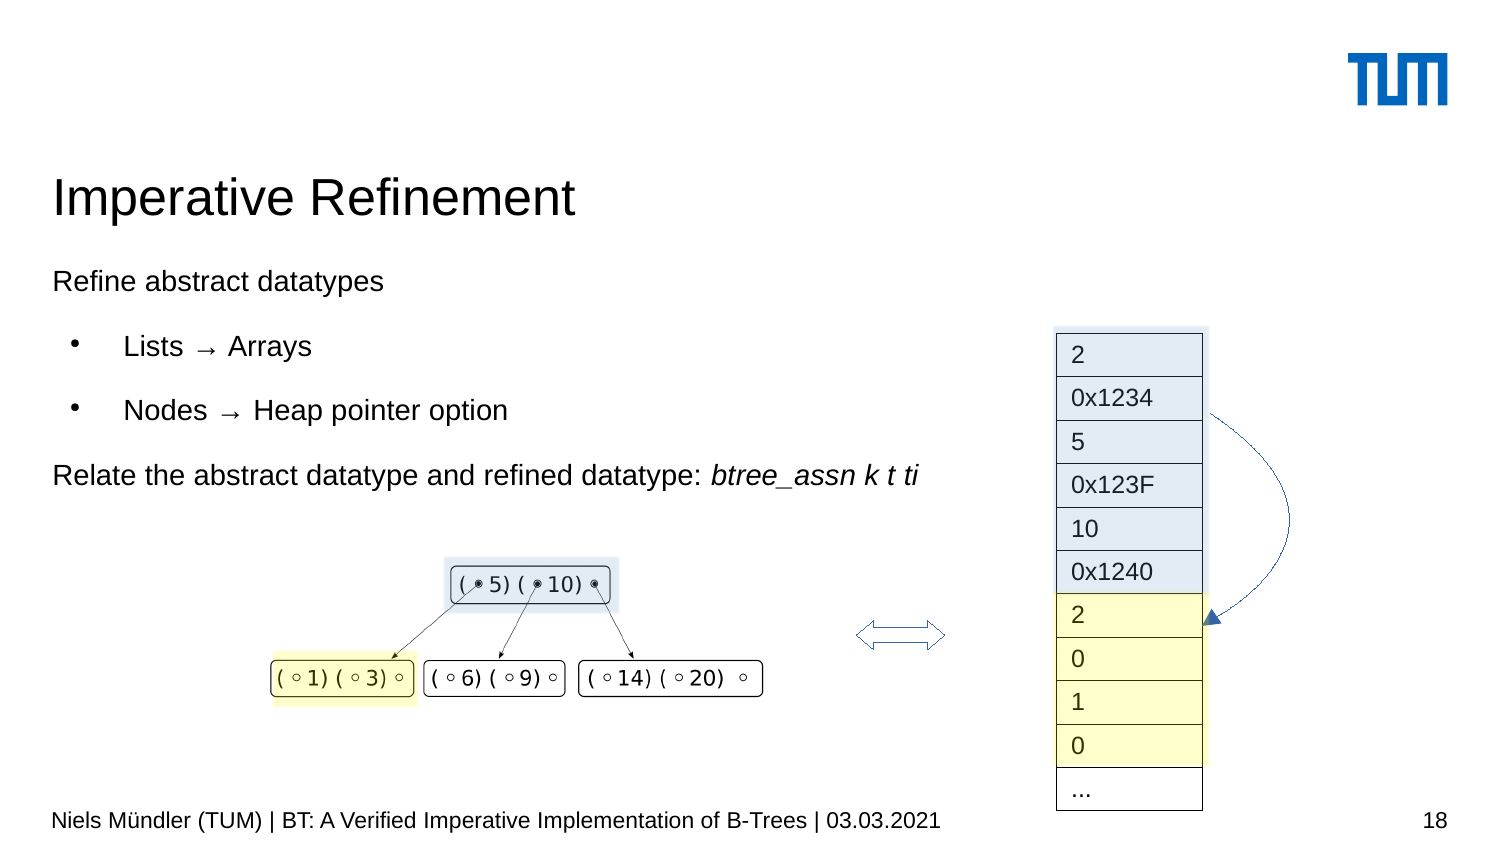

# Imperative Refinement
Refine abstract datatypes
Lists → Arrays
Nodes → Heap pointer option
Relate the abstract datatype and refined datatype: btree_assn k t ti
| 2 |
| --- |
| 0x1234 |
| 5 |
| 0x123F |
| 10 |
| 0x1240 |
| 2 |
| 0 |
| 1 |
| 0 |
| ... |
Niels Mündler (TUM) | BT: A Verified Imperative Implementation of B-Trees
18